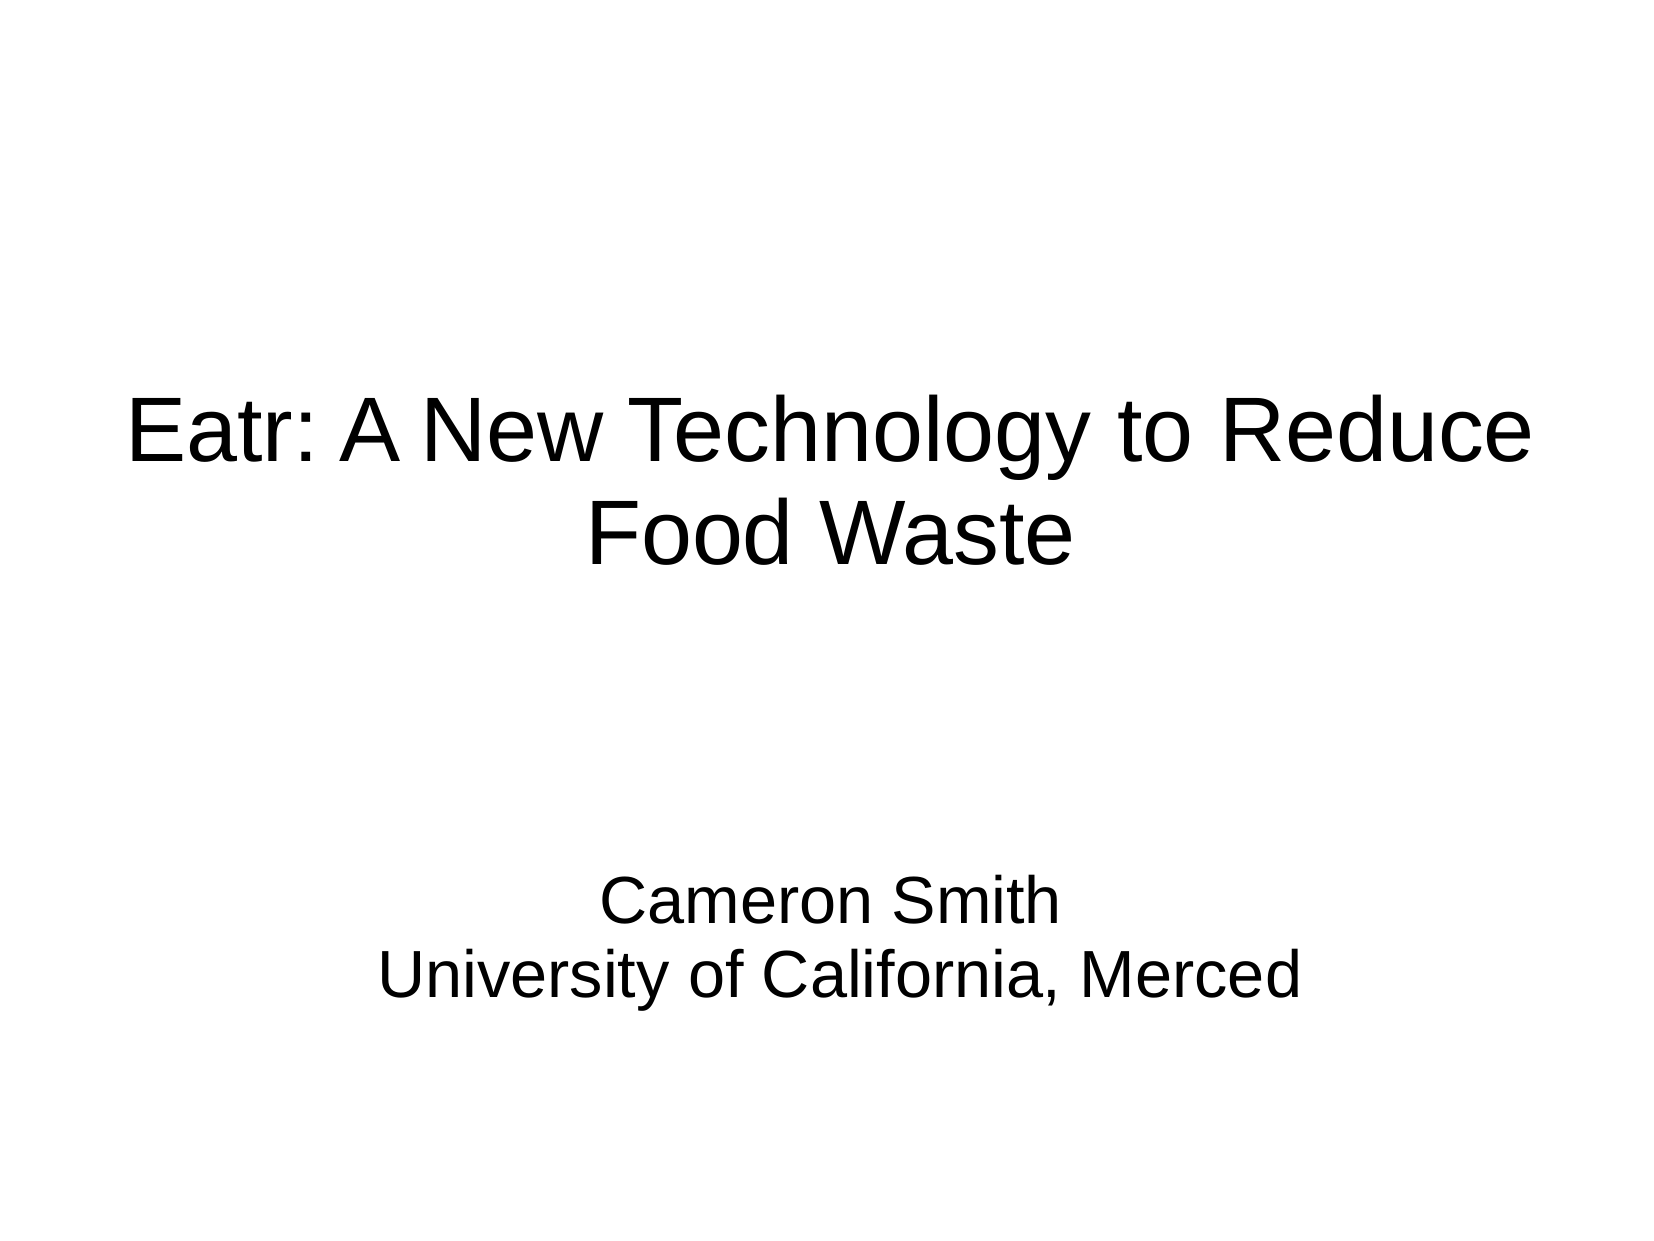

# Eatr: A New Technology to Reduce Food Waste
Cameron Smith
 University of California, Merced